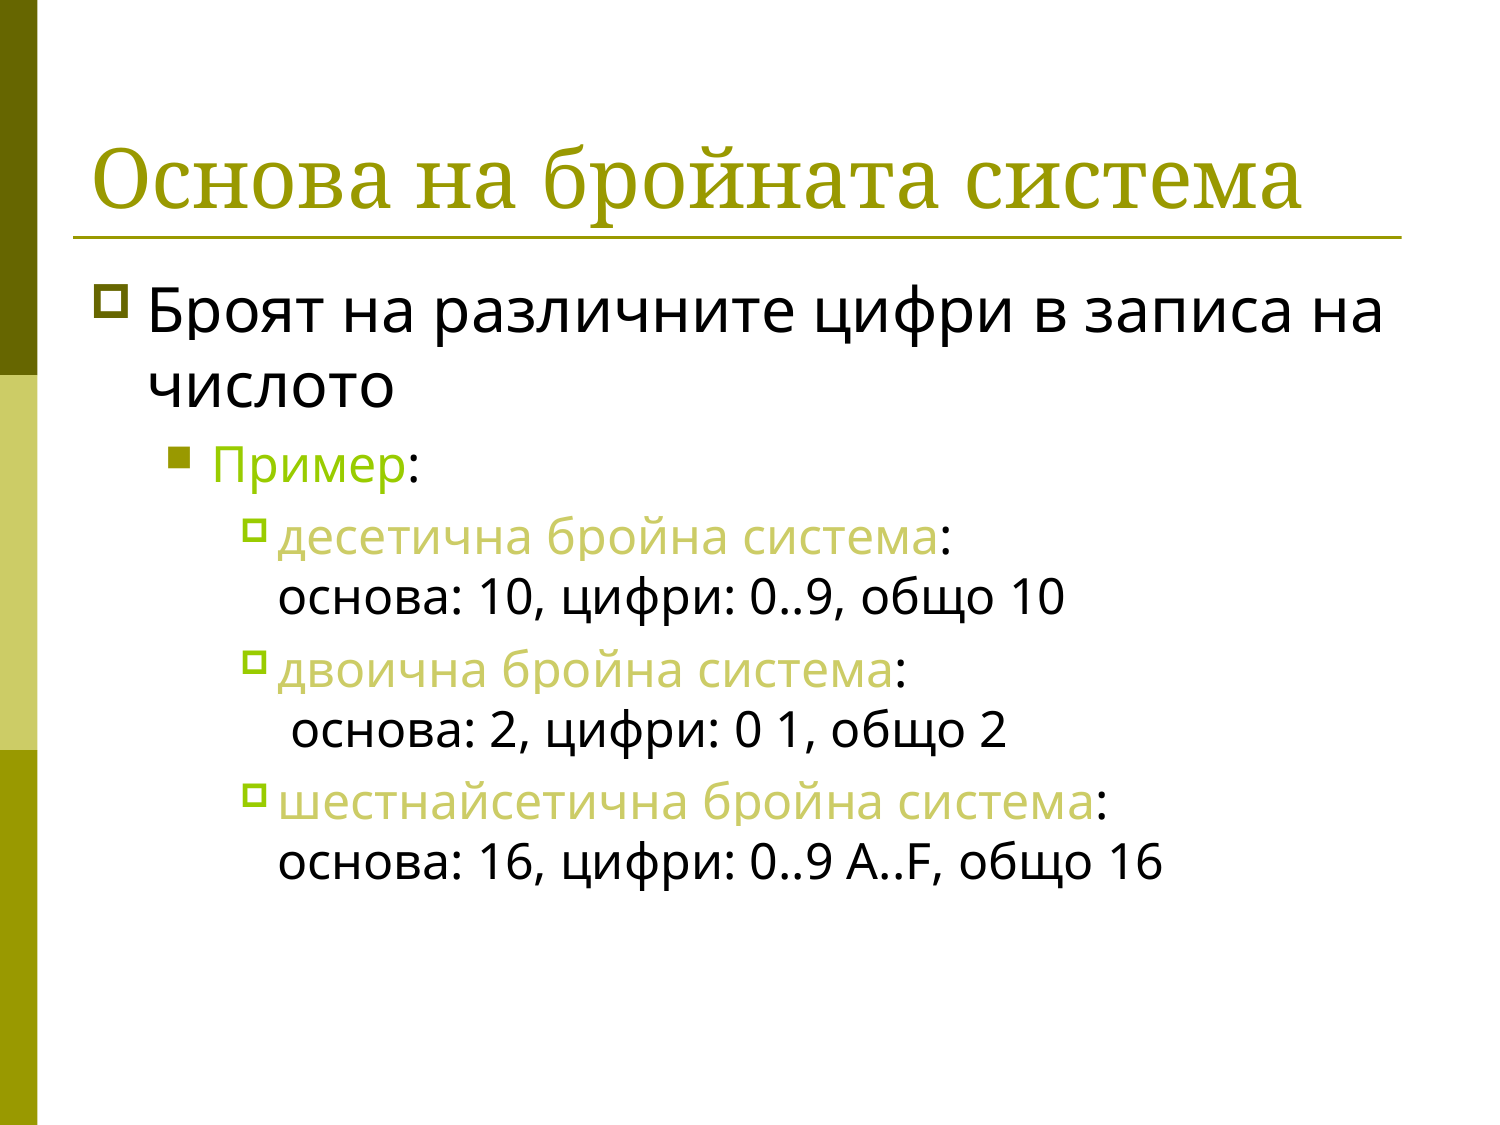

# Основа на бройната система
Броят на различните цифри в записа на числото
Пример:
десетична бройна система:
основа: 10, цифри: 0..9, общо 10
двоична бройна система:
 основа: 2, цифри: 0 1, общо 2
шестнайсетична бройна система:
основа: 16, цифри: 0..9 A..F, общо 16